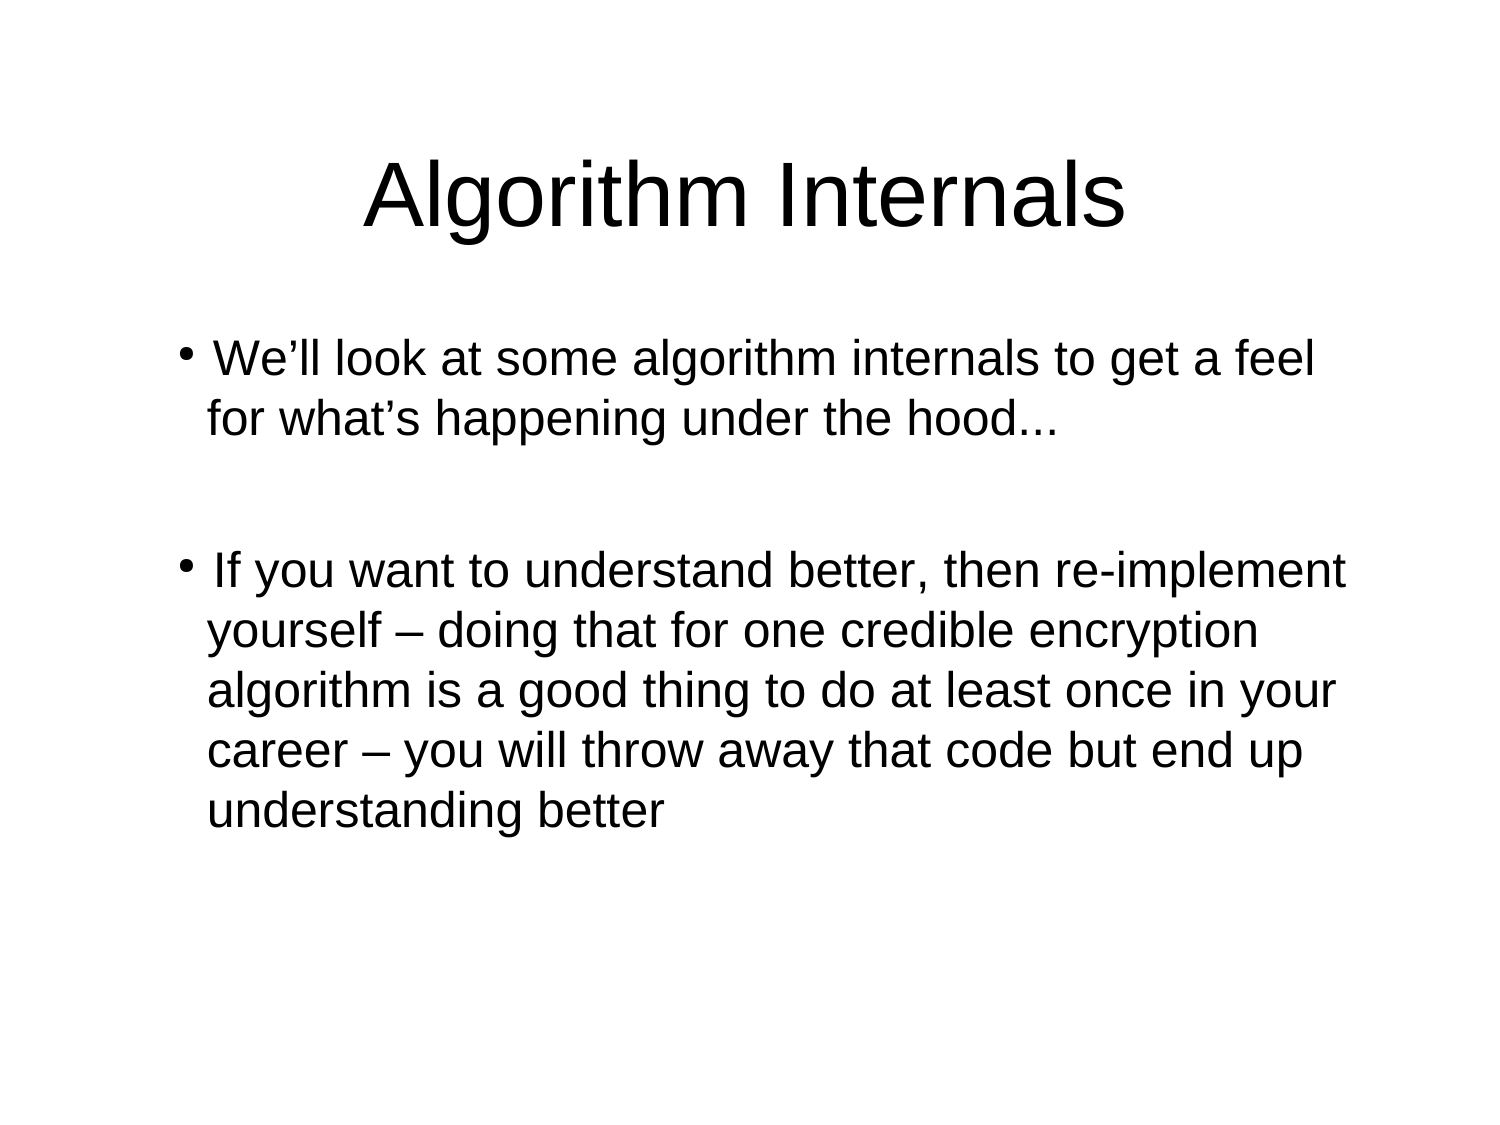

# Algorithm Internals
We’ll look at some algorithm internals to get a feel for what’s happening under the hood...
If you want to understand better, then re-implement yourself – doing that for one credible encryption algorithm is a good thing to do at least once in your career – you will throw away that code but end up understanding better